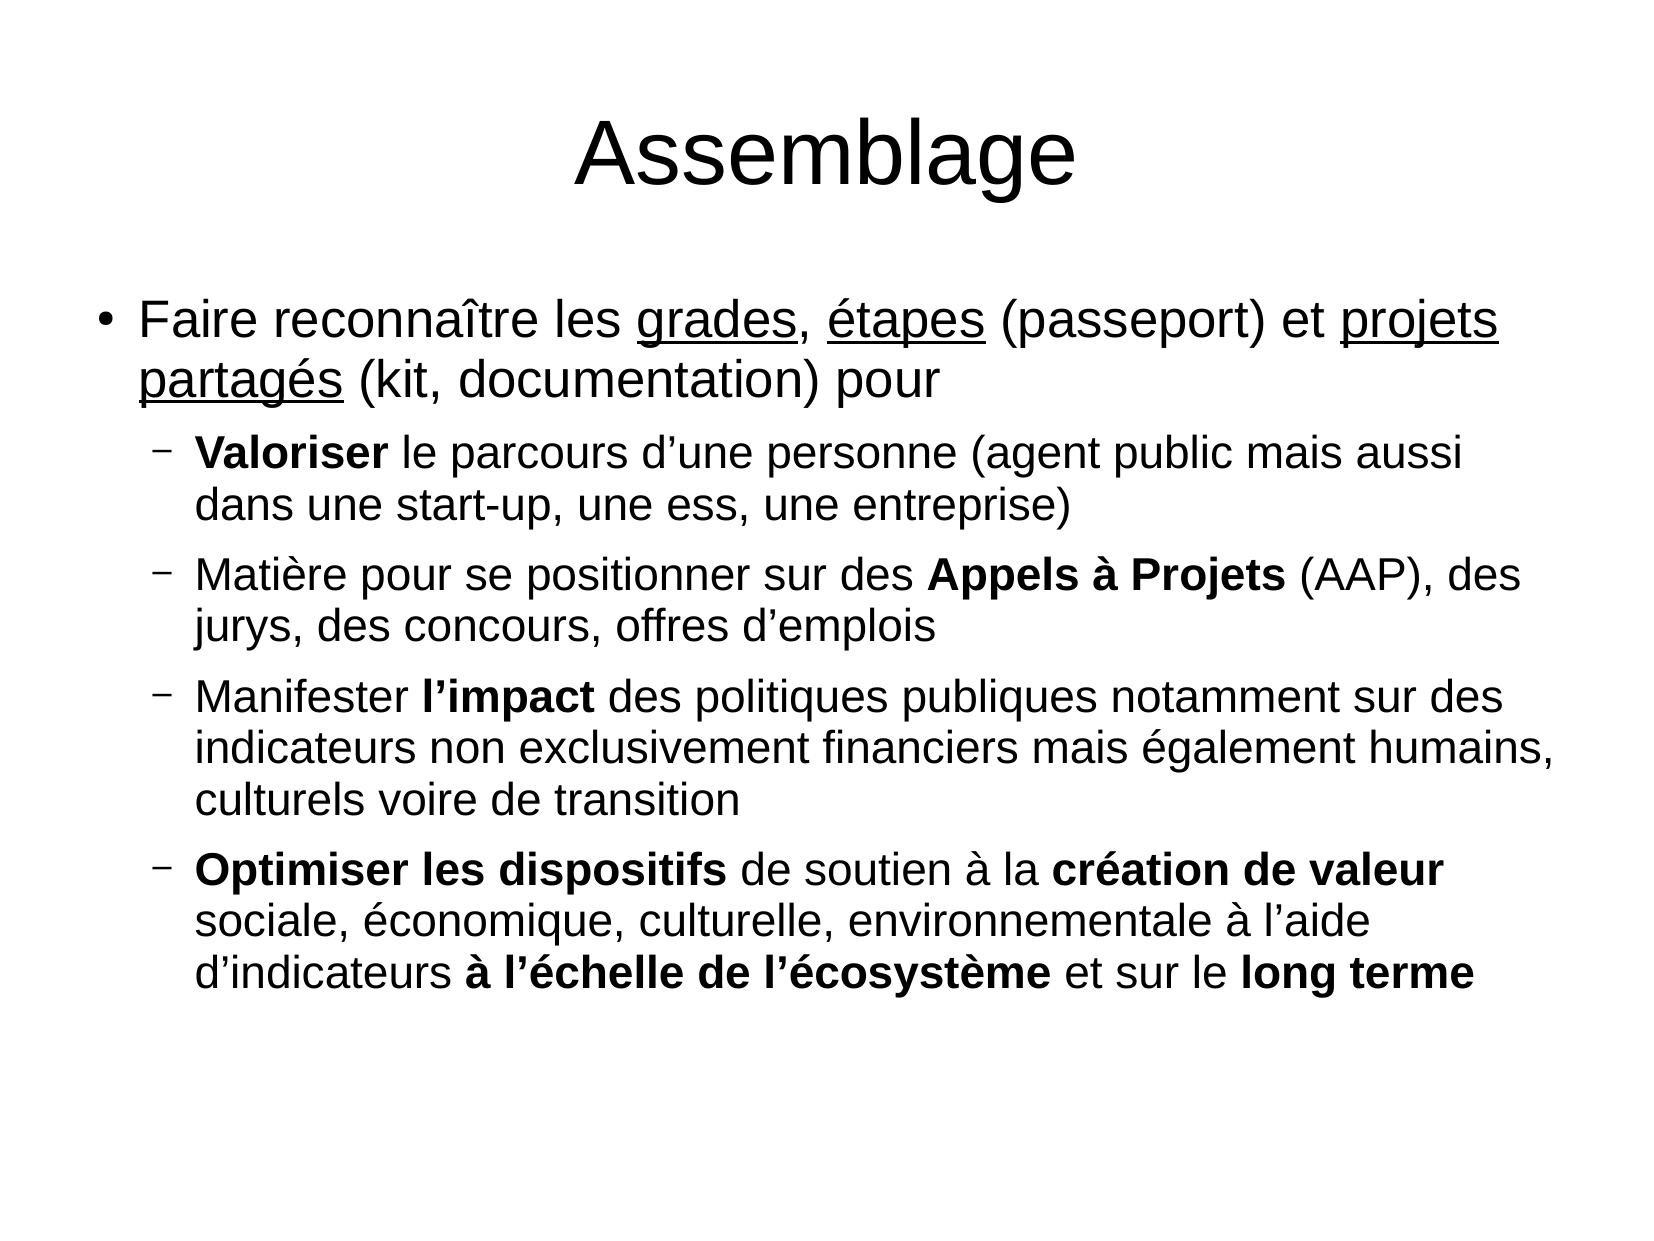

# Assemblage
Faire reconnaître les grades, étapes (passeport) et projets partagés (kit, documentation) pour
Valoriser le parcours d’une personne (agent public mais aussi dans une start-up, une ess, une entreprise)
Matière pour se positionner sur des Appels à Projets (AAP), des jurys, des concours, offres d’emplois
Manifester l’impact des politiques publiques notamment sur des indicateurs non exclusivement financiers mais également humains, culturels voire de transition
Optimiser les dispositifs de soutien à la création de valeur sociale, économique, culturelle, environnementale à l’aide d’indicateurs à l’échelle de l’écosystème et sur le long terme